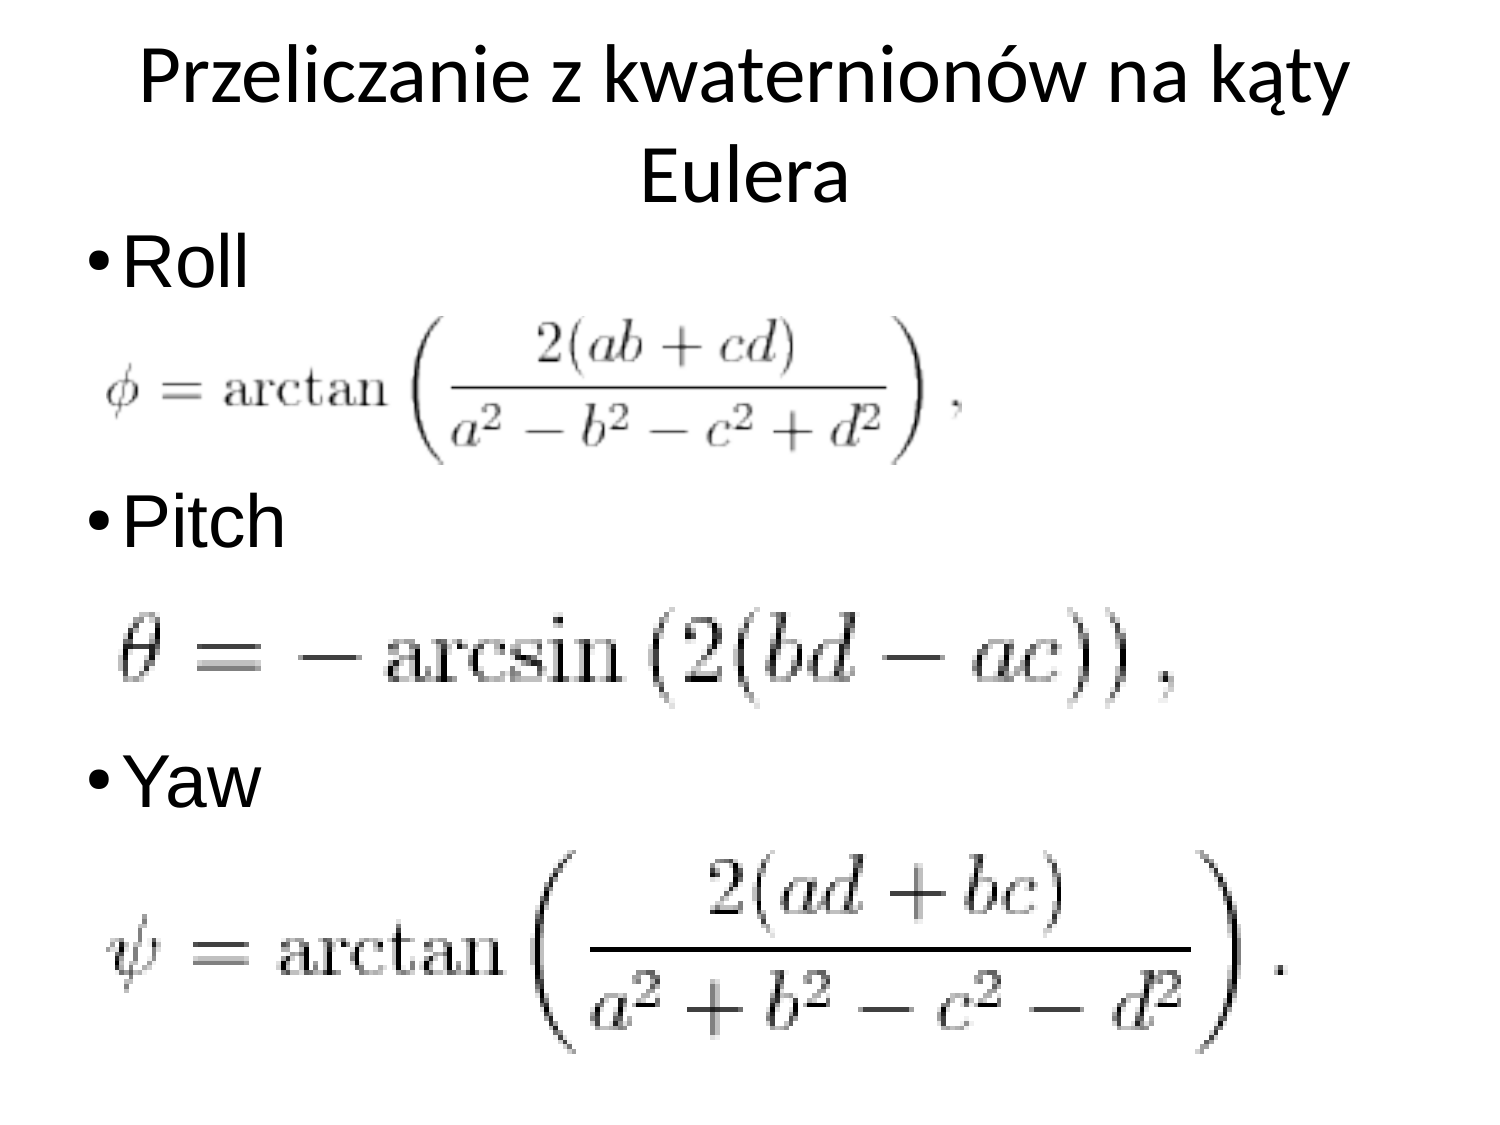

# Przeliczanie z kwaternionów na kąty Eulera
Roll
Pitch
Yaw